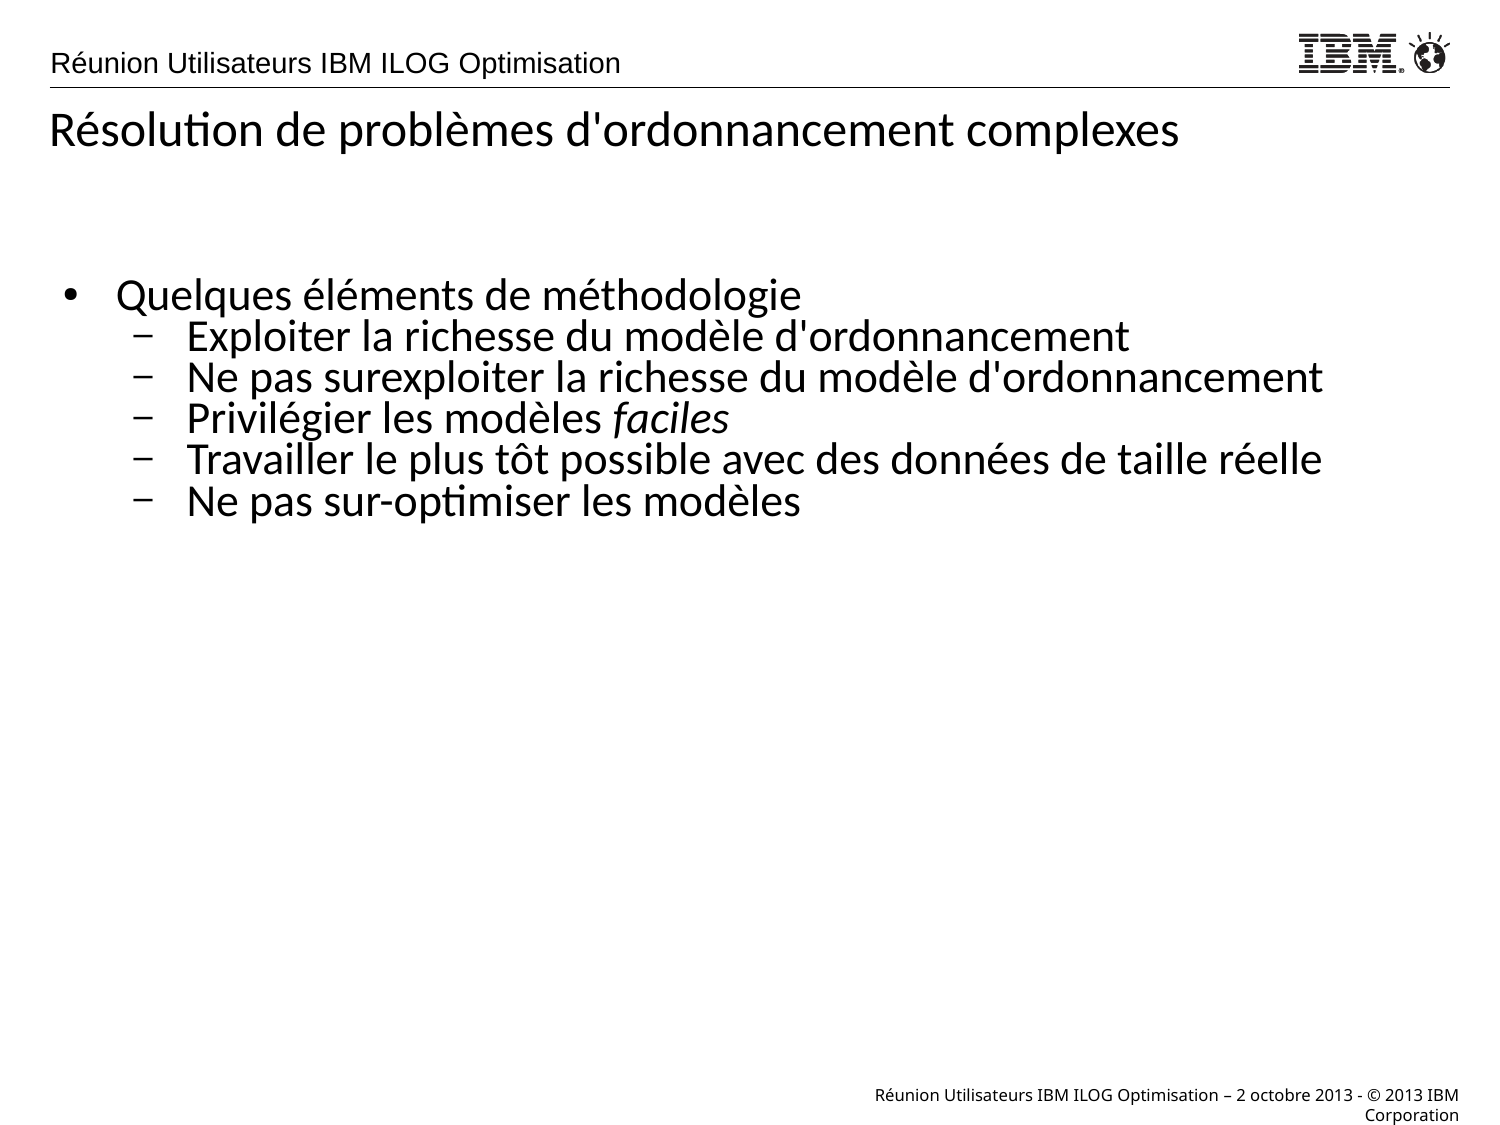

# Résolution de problèmes d'ordonnancement complexes
Quelques éléments de méthodologie
Exploiter la richesse du modèle d'ordonnancement
Ne pas surexploiter la richesse du modèle d'ordonnancement
Privilégier les modèles faciles
Travailler le plus tôt possible avec des données de taille réelle
Ne pas sur-optimiser les modèles